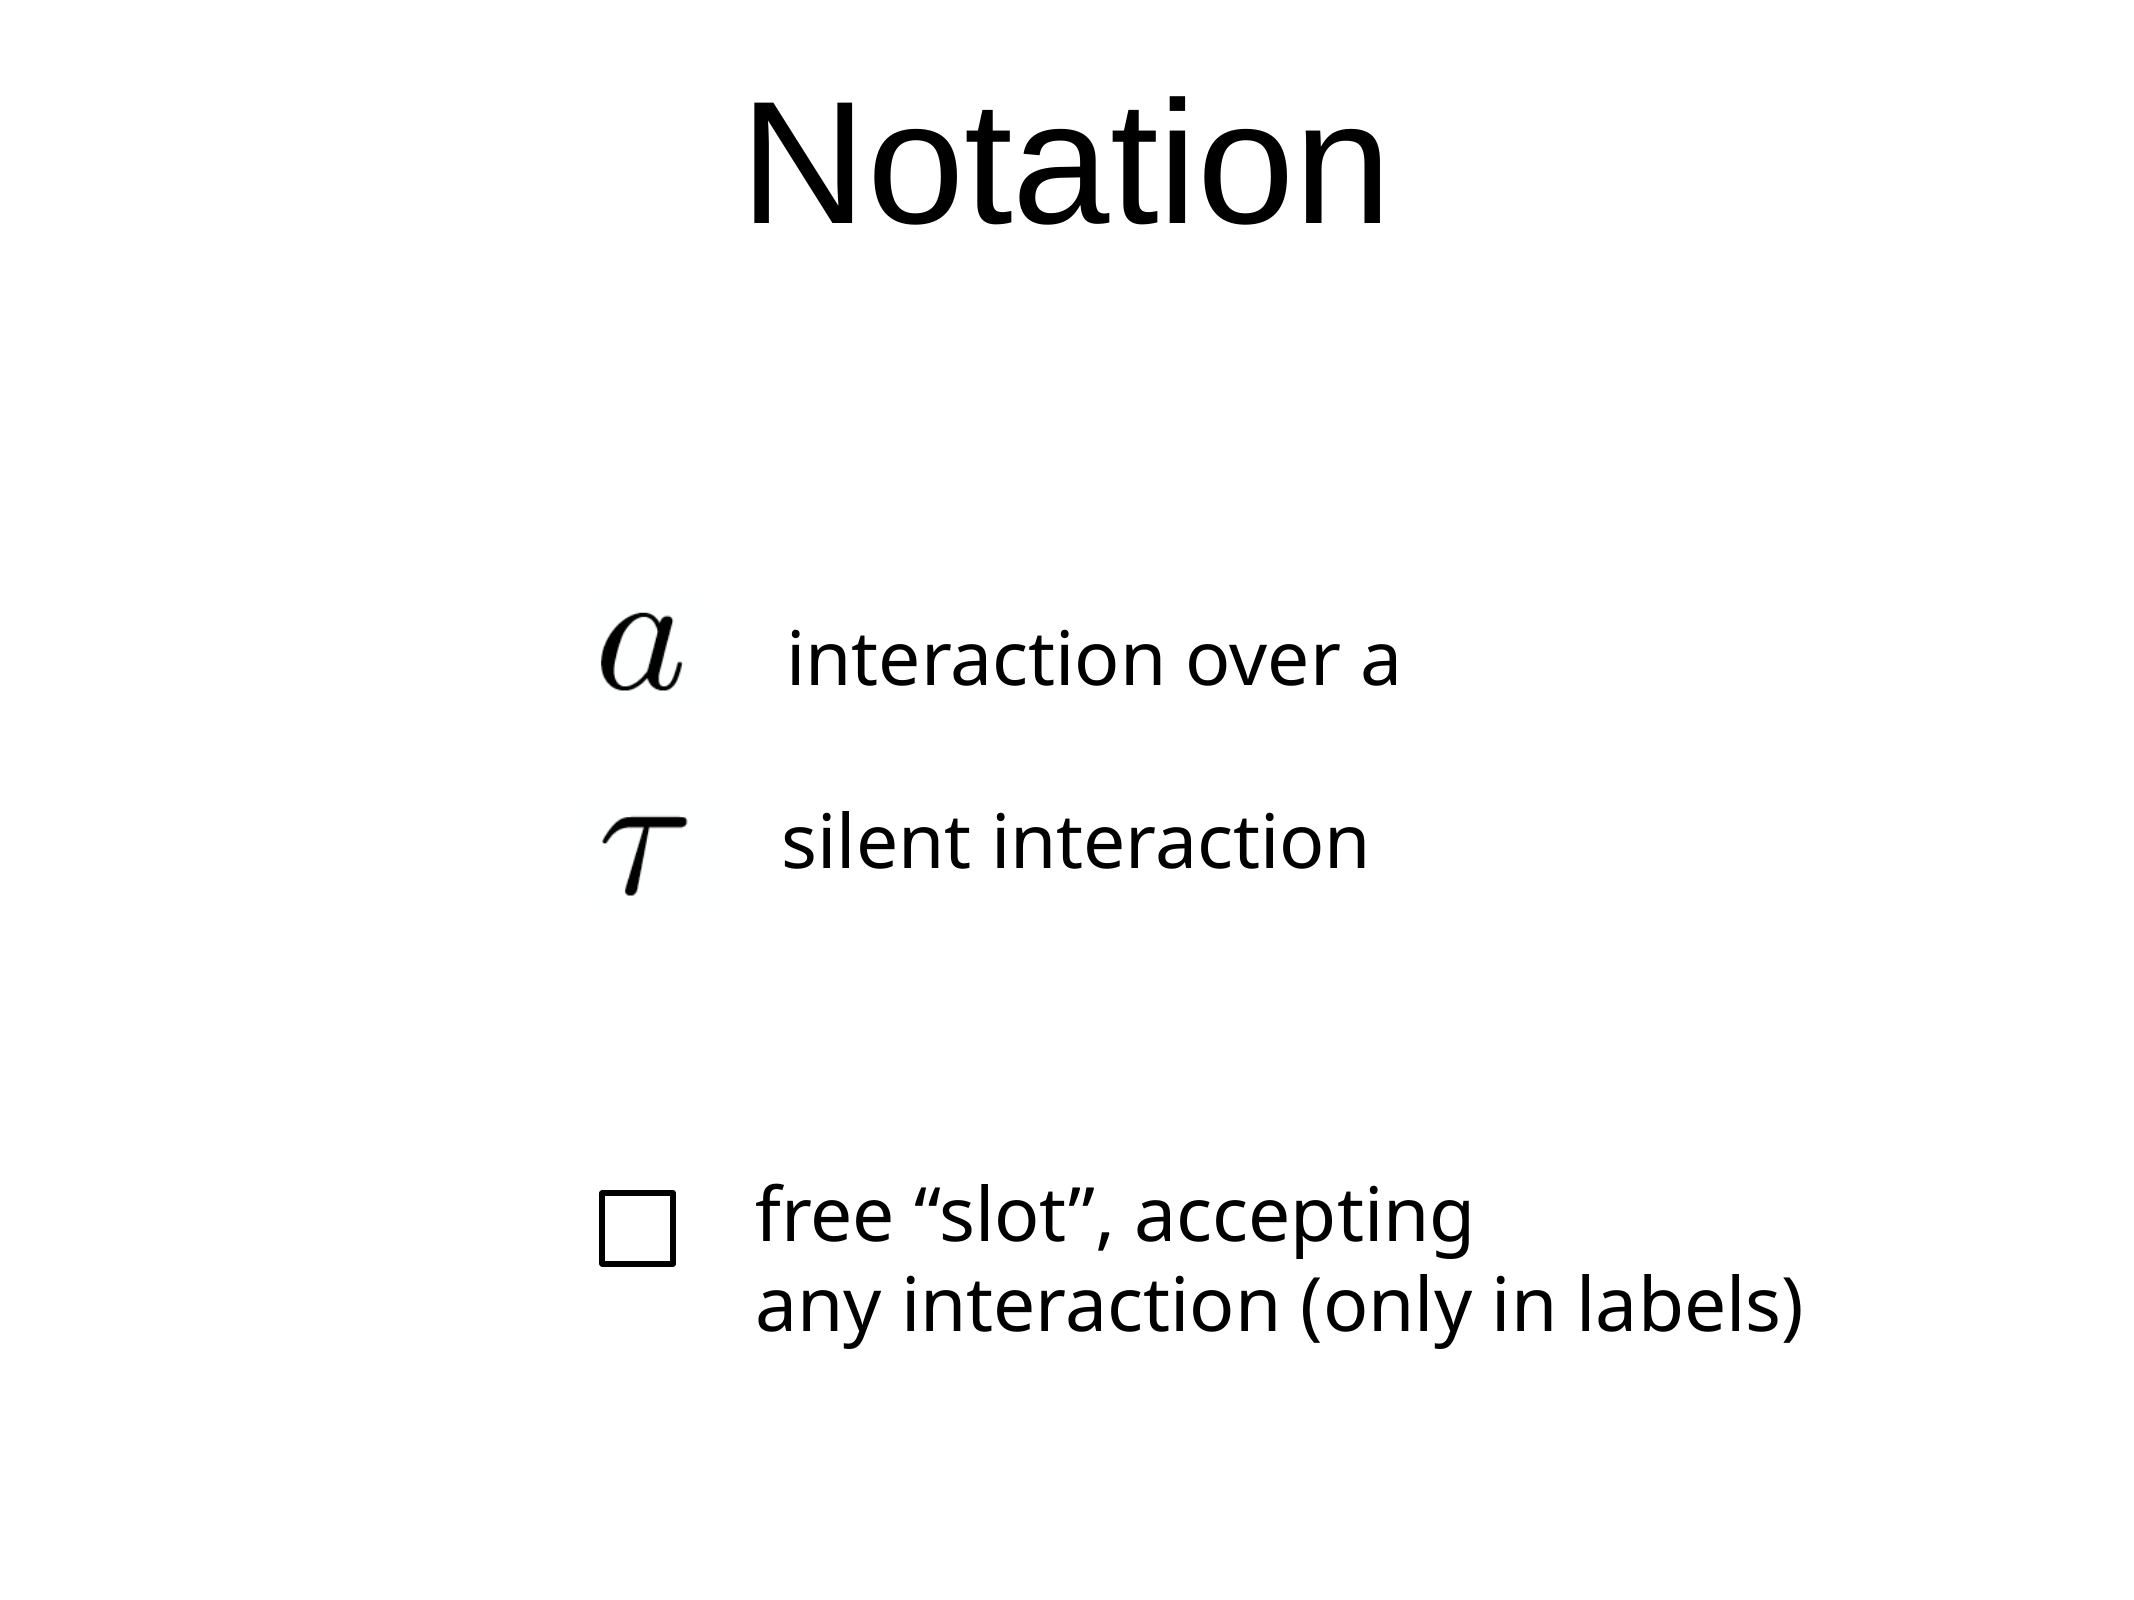

# Notation
interaction over a
silent interaction
free “slot”, accepting
any interaction (only in labels)
6